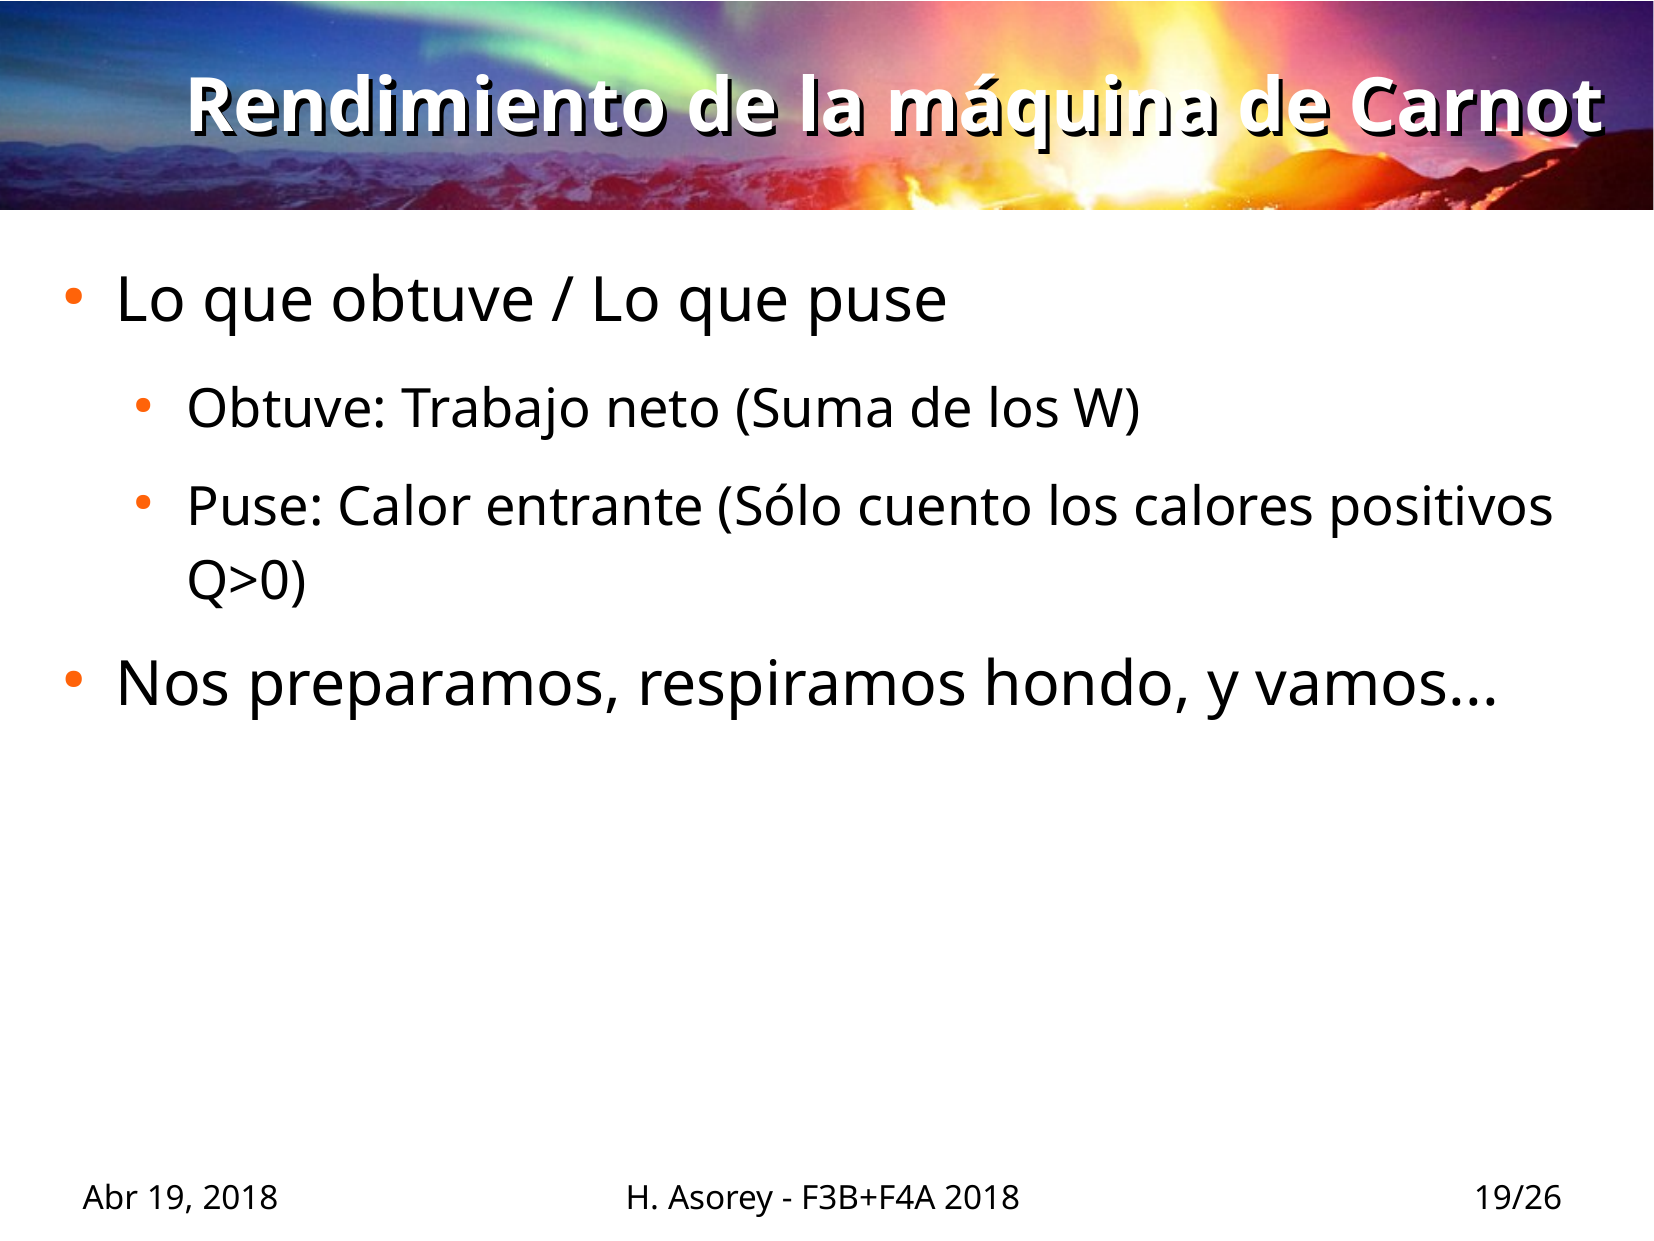

# Rendimiento de la máquina de Carnot
Lo que obtuve / Lo que puse
Obtuve: Trabajo neto (Suma de los W)
Puse: Calor entrante (Sólo cuento los calores positivos Q>0)
Nos preparamos, respiramos hondo, y vamos...
Abr 19, 2018
H. Asorey - F3B+F4A 2018
19